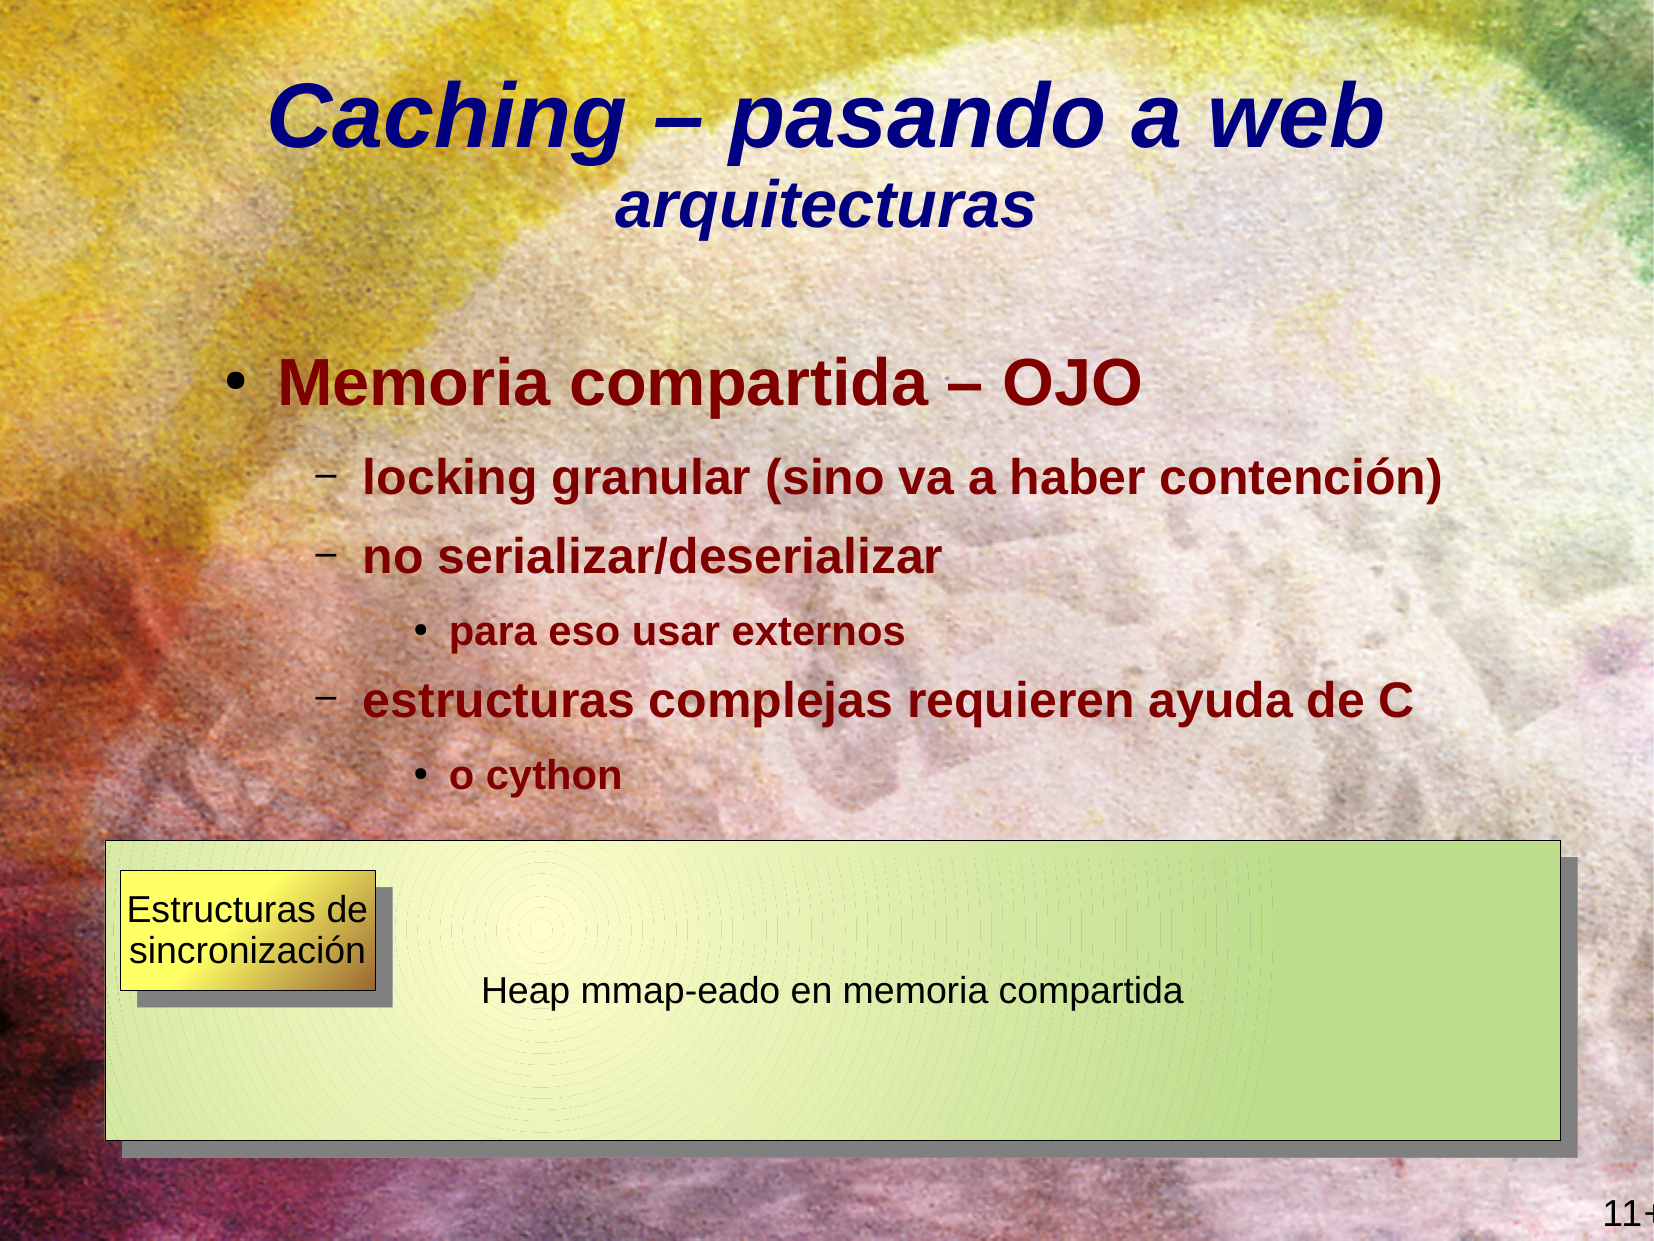

# Caching – pasando a web arquitecturas
Memoria compartida – OJO
locking granular (sino va a haber contención)
no serializar/deserializar
para eso usar externos
estructuras complejas requieren ayuda de C
o cython
Heap mmap-eado en memoria compartida
Estructuras de
sincronización
11+